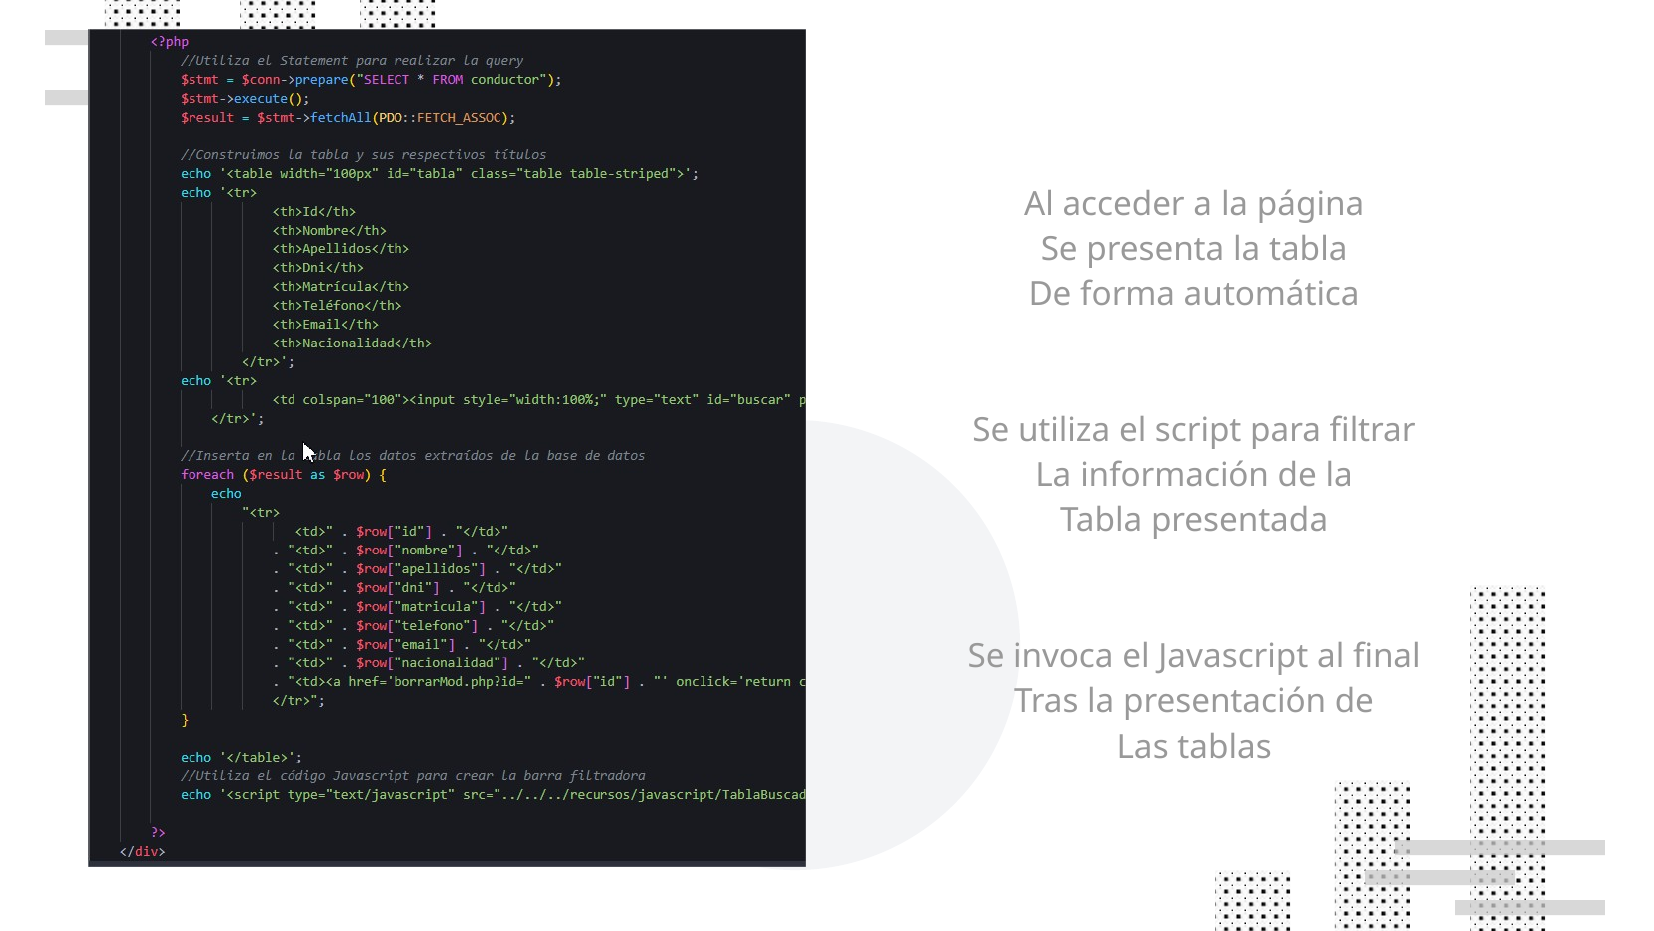

Al acceder a la página
Se presenta la tabla
De forma automática
Se utiliza el script para filtrar
La información de la
Tabla presentada
Se invoca el Javascript al final
Tras la presentación de
Las tablas